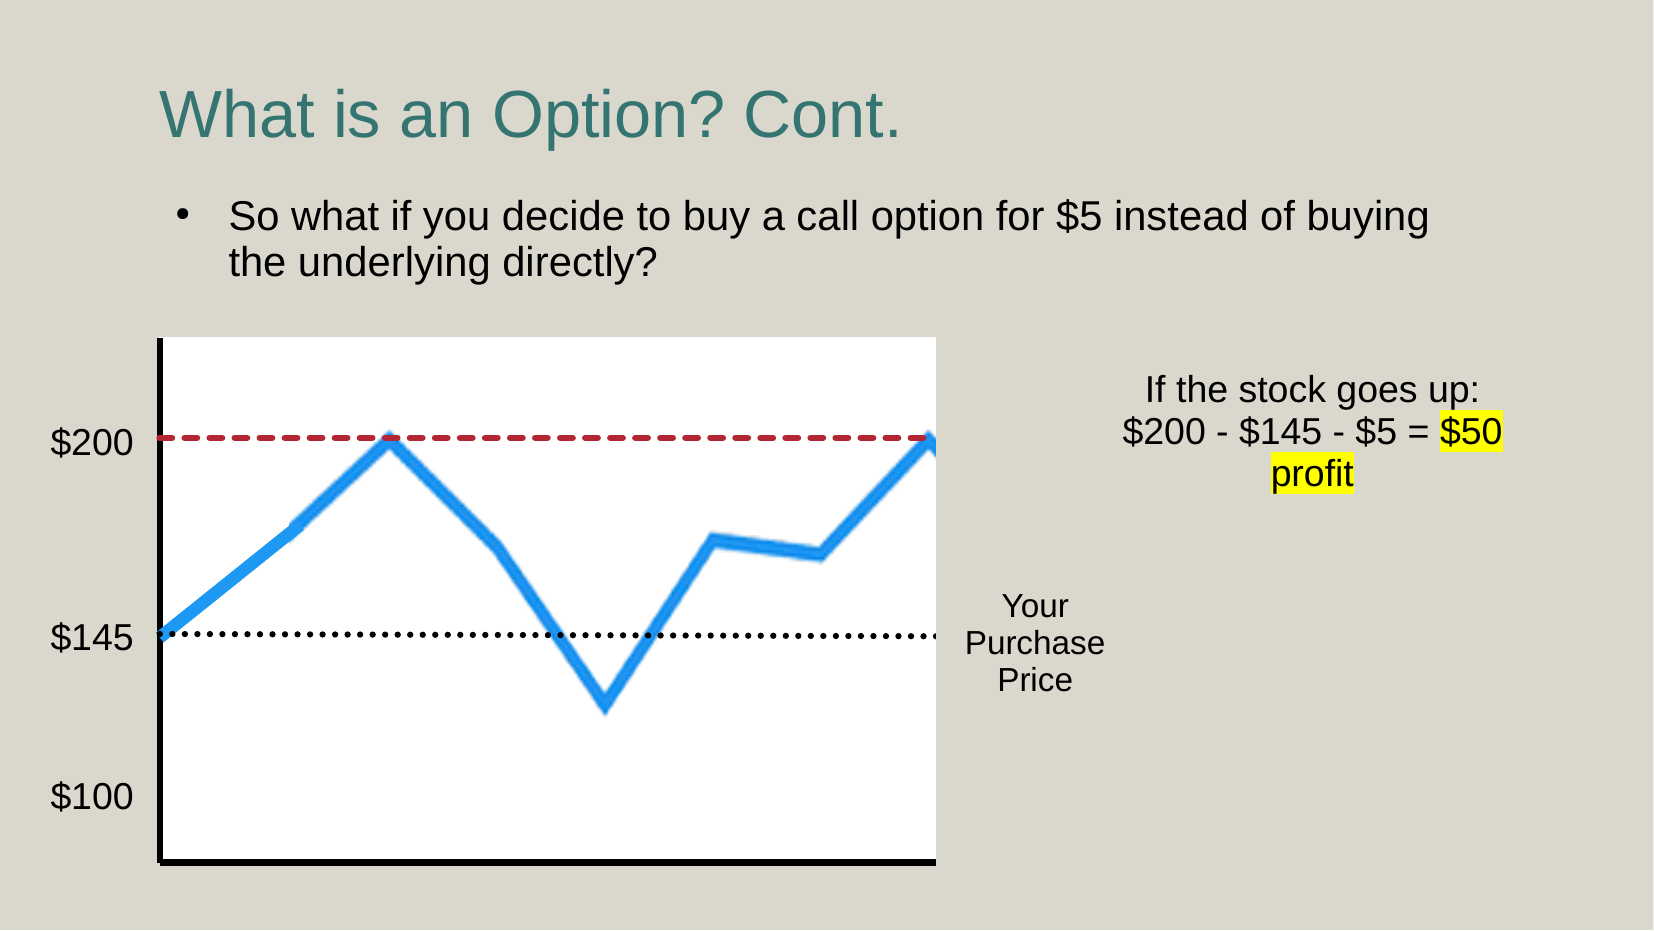

# What is an Option? Cont.
So what if you decide to buy a call option for $5 instead of buying the underlying directly?
If the stock goes up: $200 - $145 - $5 = $50 profit
$200
Your Purchase Price
$145
$100